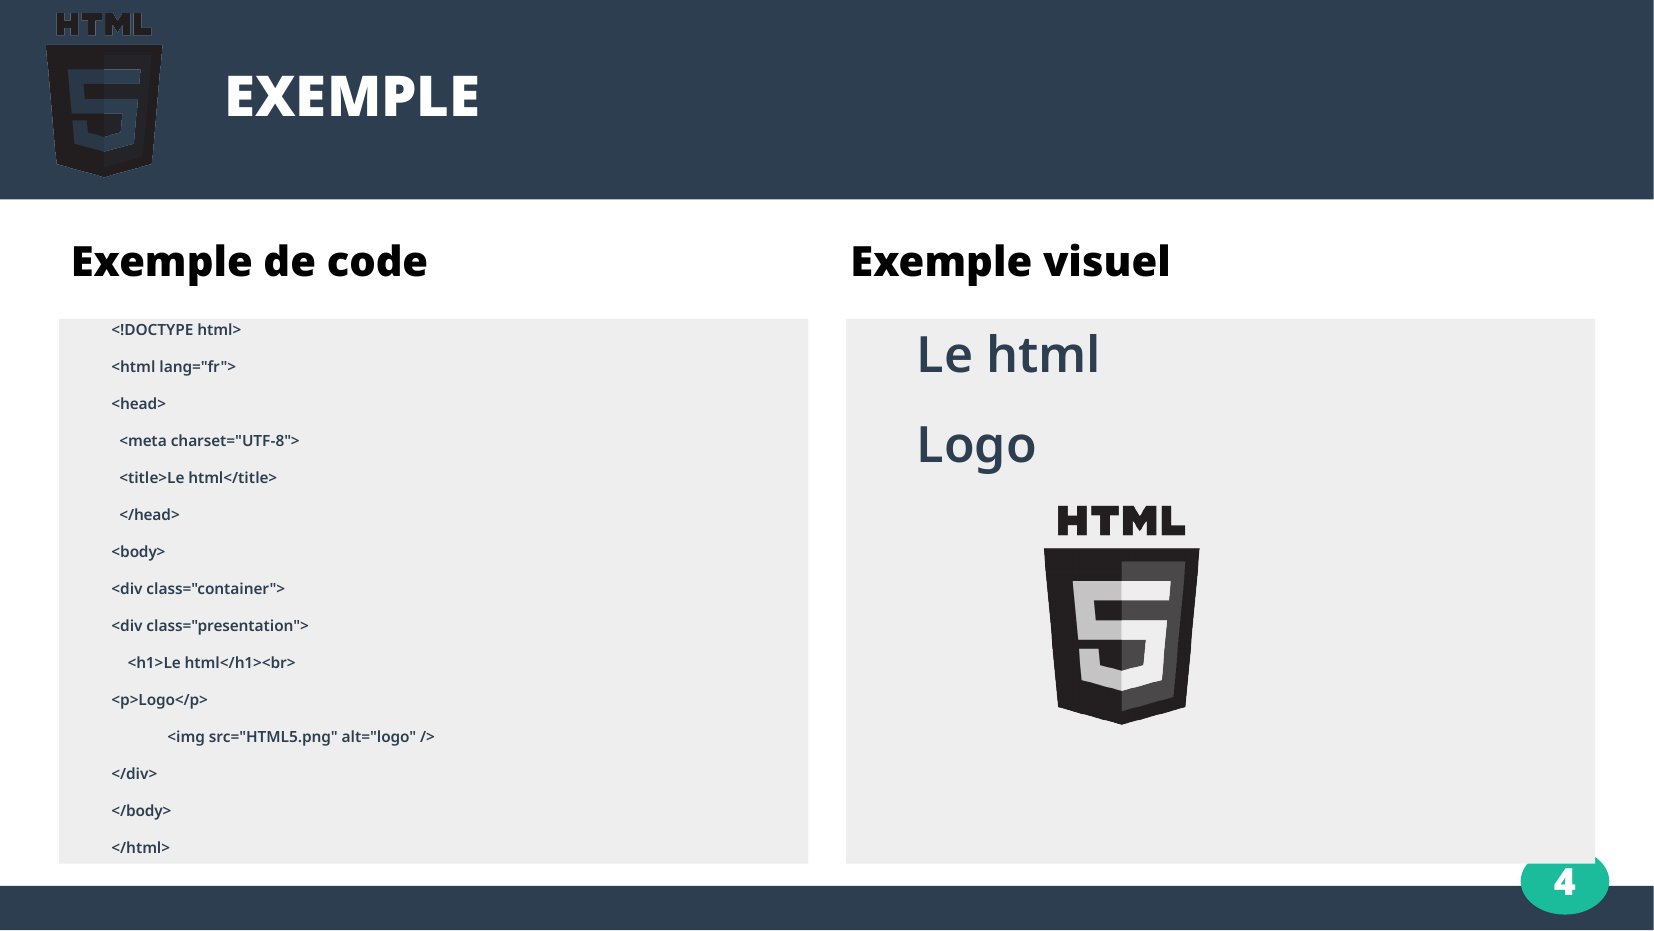

# EXEMPLE
Exemple de code
Exemple visuel
<!DOCTYPE html>
<html lang="fr">
<head>
 <meta charset="UTF-8">
 <title>Le html</title>
 </head>
<body>
<div class="container">
<div class="presentation">
 <h1>Le html</h1><br>
<p>Logo</p>
 <img src="HTML5.png" alt="logo" />
</div>
</body>
</html>
Le html
Logo
4